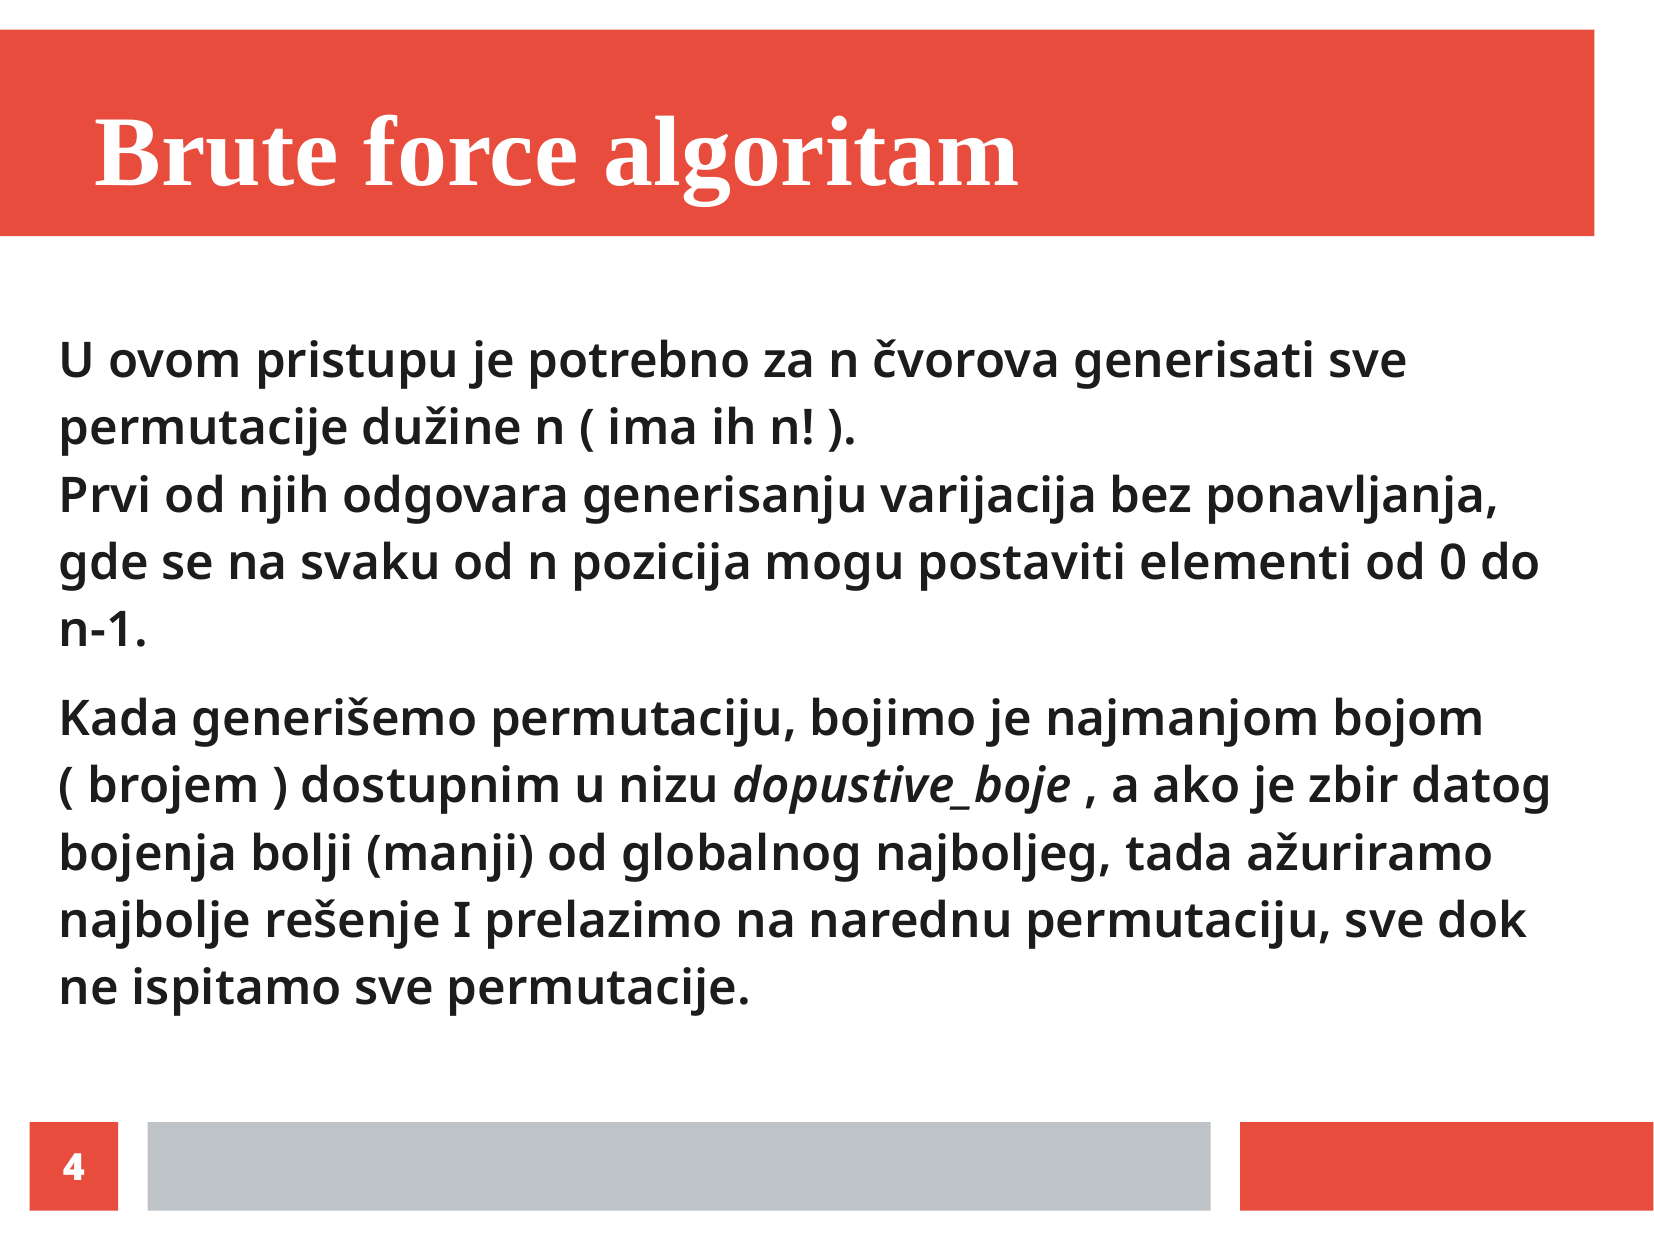

# Brute force algoritam
U ovom pristupu je potrebno za n čvorova generisati sve permutacije dužine n ( ima ih n! ).
Prvi od njih odgovara generisanju varijacija bez ponavljanja, gde se na svaku od n pozicija mogu postaviti elementi od 0 do n-1.
Kada generišemo permutaciju, bojimo je najmanjom bojom ( brojem ) dostupnim u nizu dopustive_boje , a ako je zbir datog bojenja bolji (manji) od globalnog najboljeg, tada ažuriramo najbolje rešenje I prelazimo na narednu permutaciju, sve dok ne ispitamo sve permutacije.
4